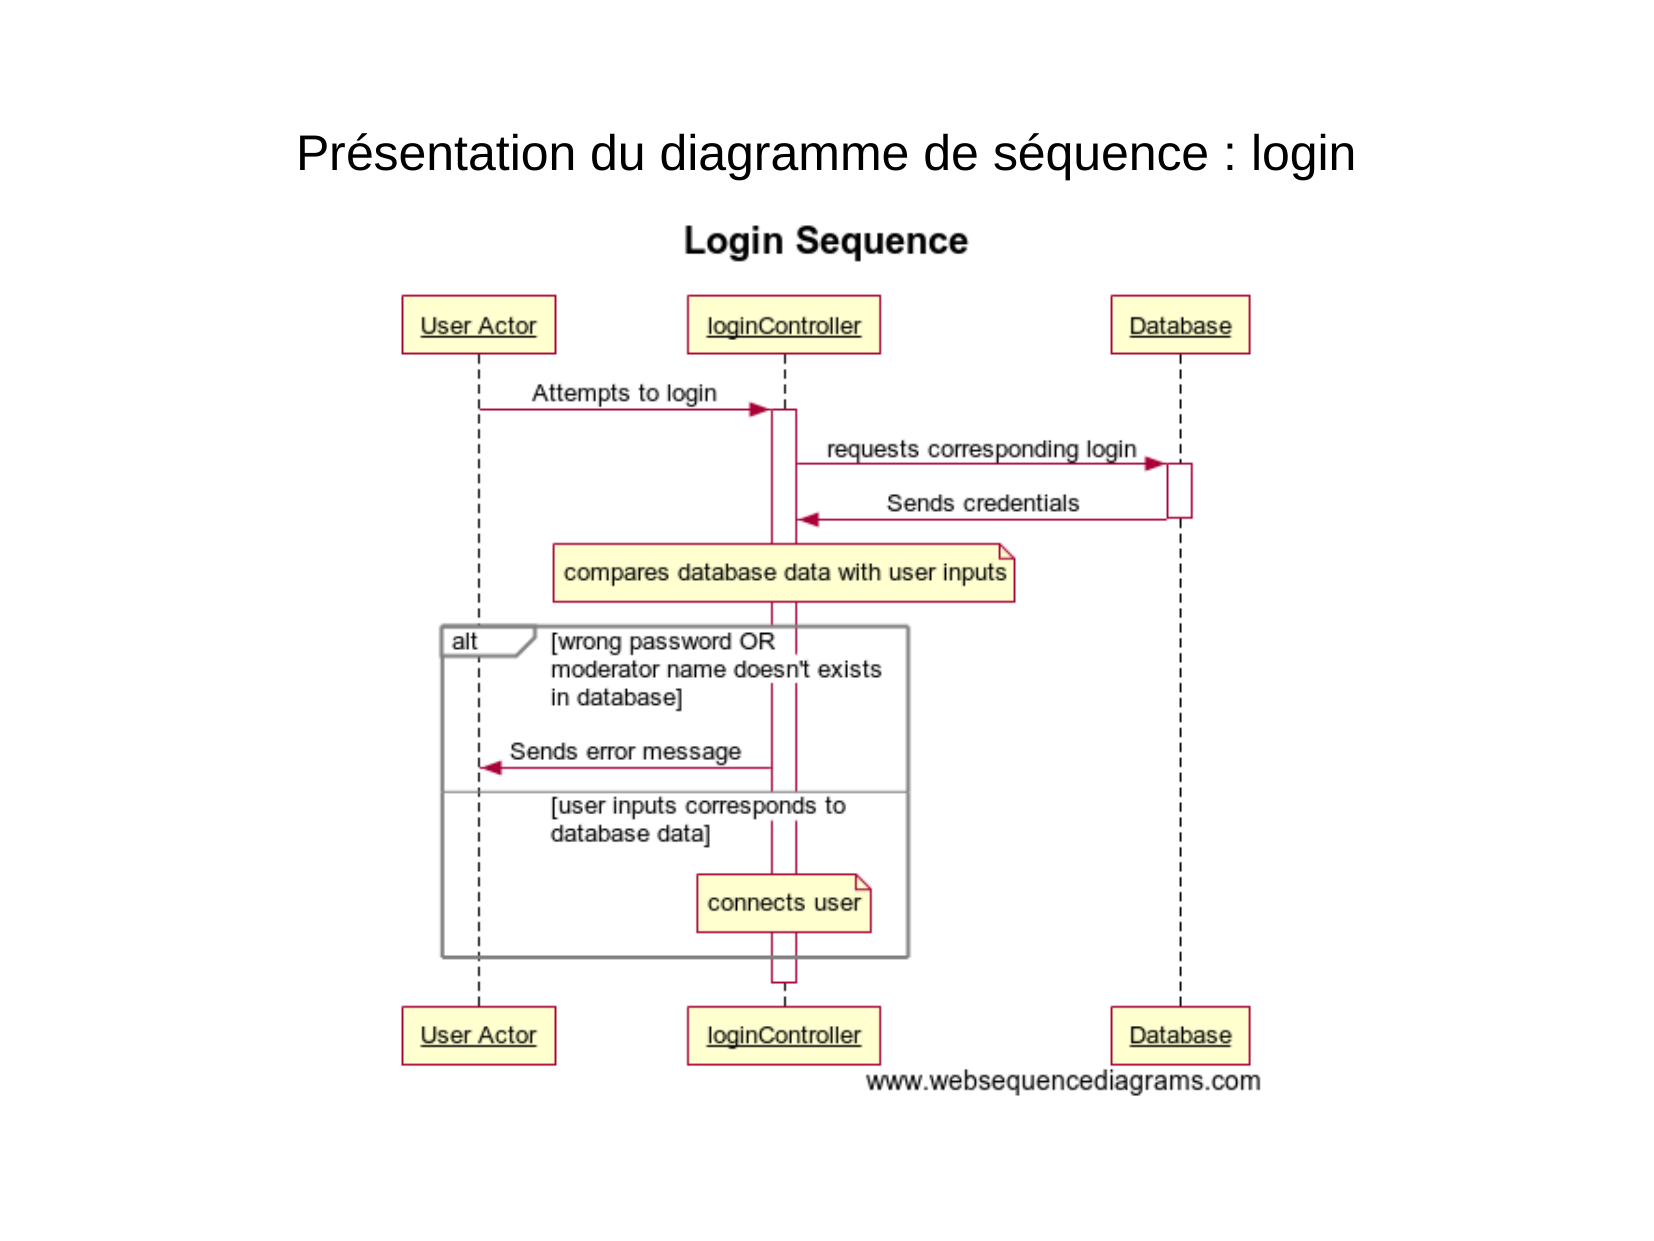

# Présentation du diagramme de séquence : login